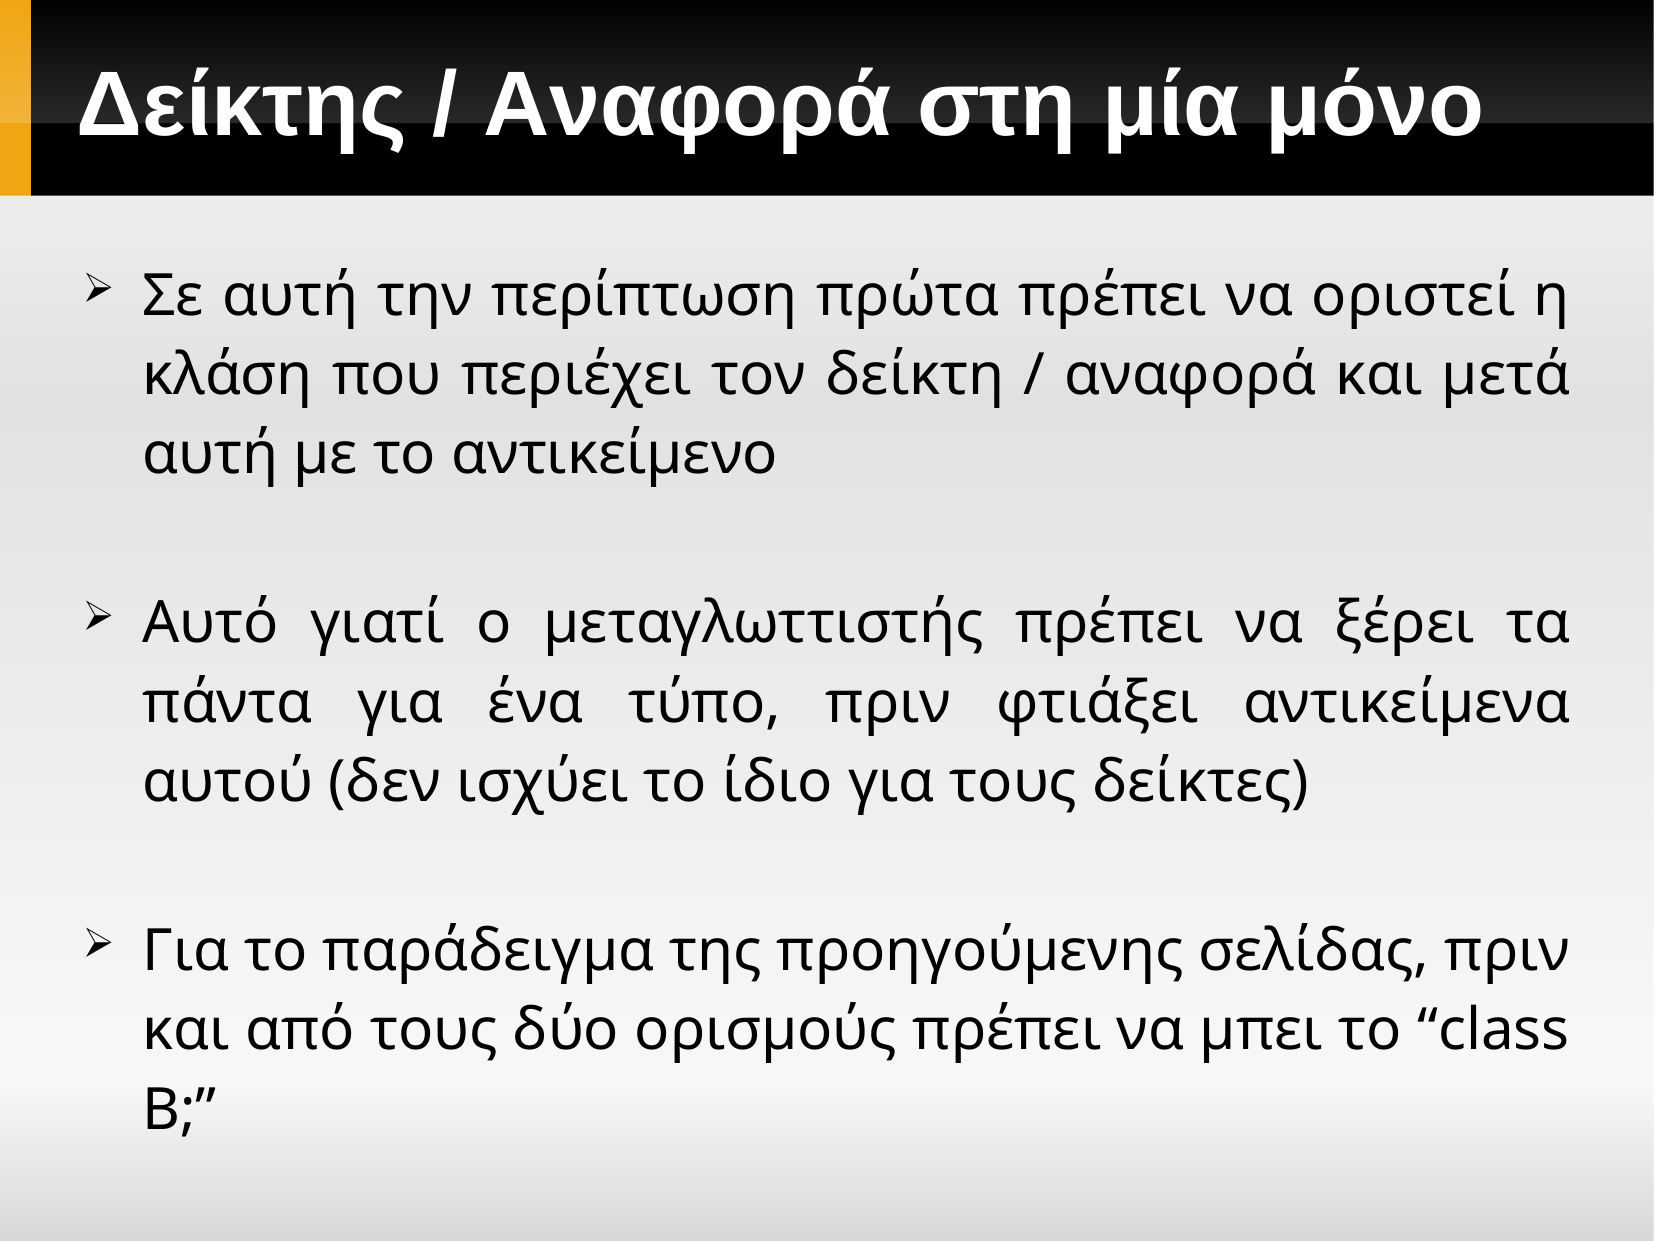

# Δείκτης / Αναφορά στη μία μόνο
Σε αυτή την περίπτωση πρώτα πρέπει να οριστεί η κλάση που περιέχει τον δείκτη / αναφορά και μετά αυτή με το αντικείμενο
Αυτό γιατί ο μεταγλωττιστής πρέπει να ξέρει τα πάντα για ένα τύπο, πριν φτιάξει αντικείμενα αυτού (δεν ισχύει το ίδιο για τους δείκτες)
Για το παράδειγμα της προηγούμενης σελίδας, πριν και από τους δύο ορισμούς πρέπει να μπει το “class B;”